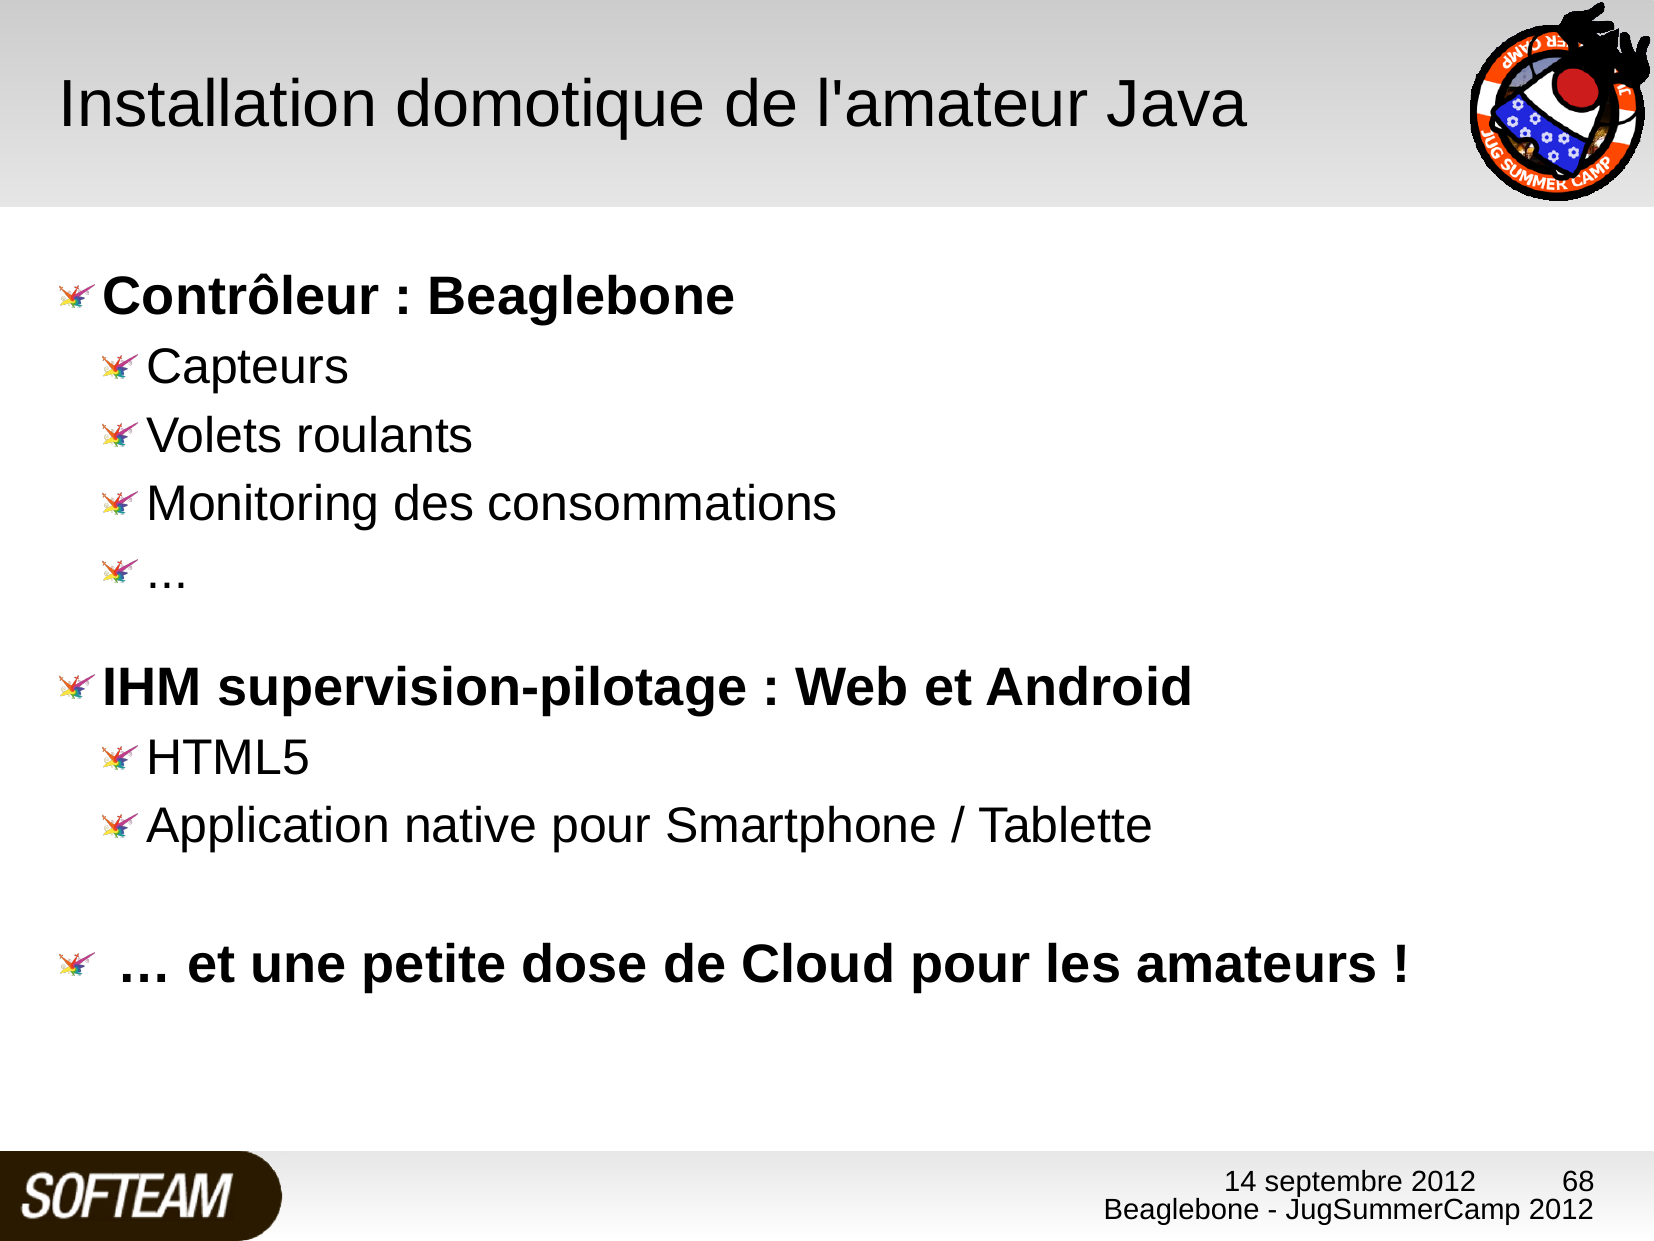

# Installation domotique de l'amateur Java
Contrôleur : Beaglebone
Capteurs
Volets roulants
Monitoring des consommations
...
IHM supervision-pilotage : Web et Android
HTML5
Application native pour Smartphone / Tablette
 … et une petite dose de Cloud pour les amateurs !
14 septembre 2012
68
Beaglebone - JugSummerCamp 2012